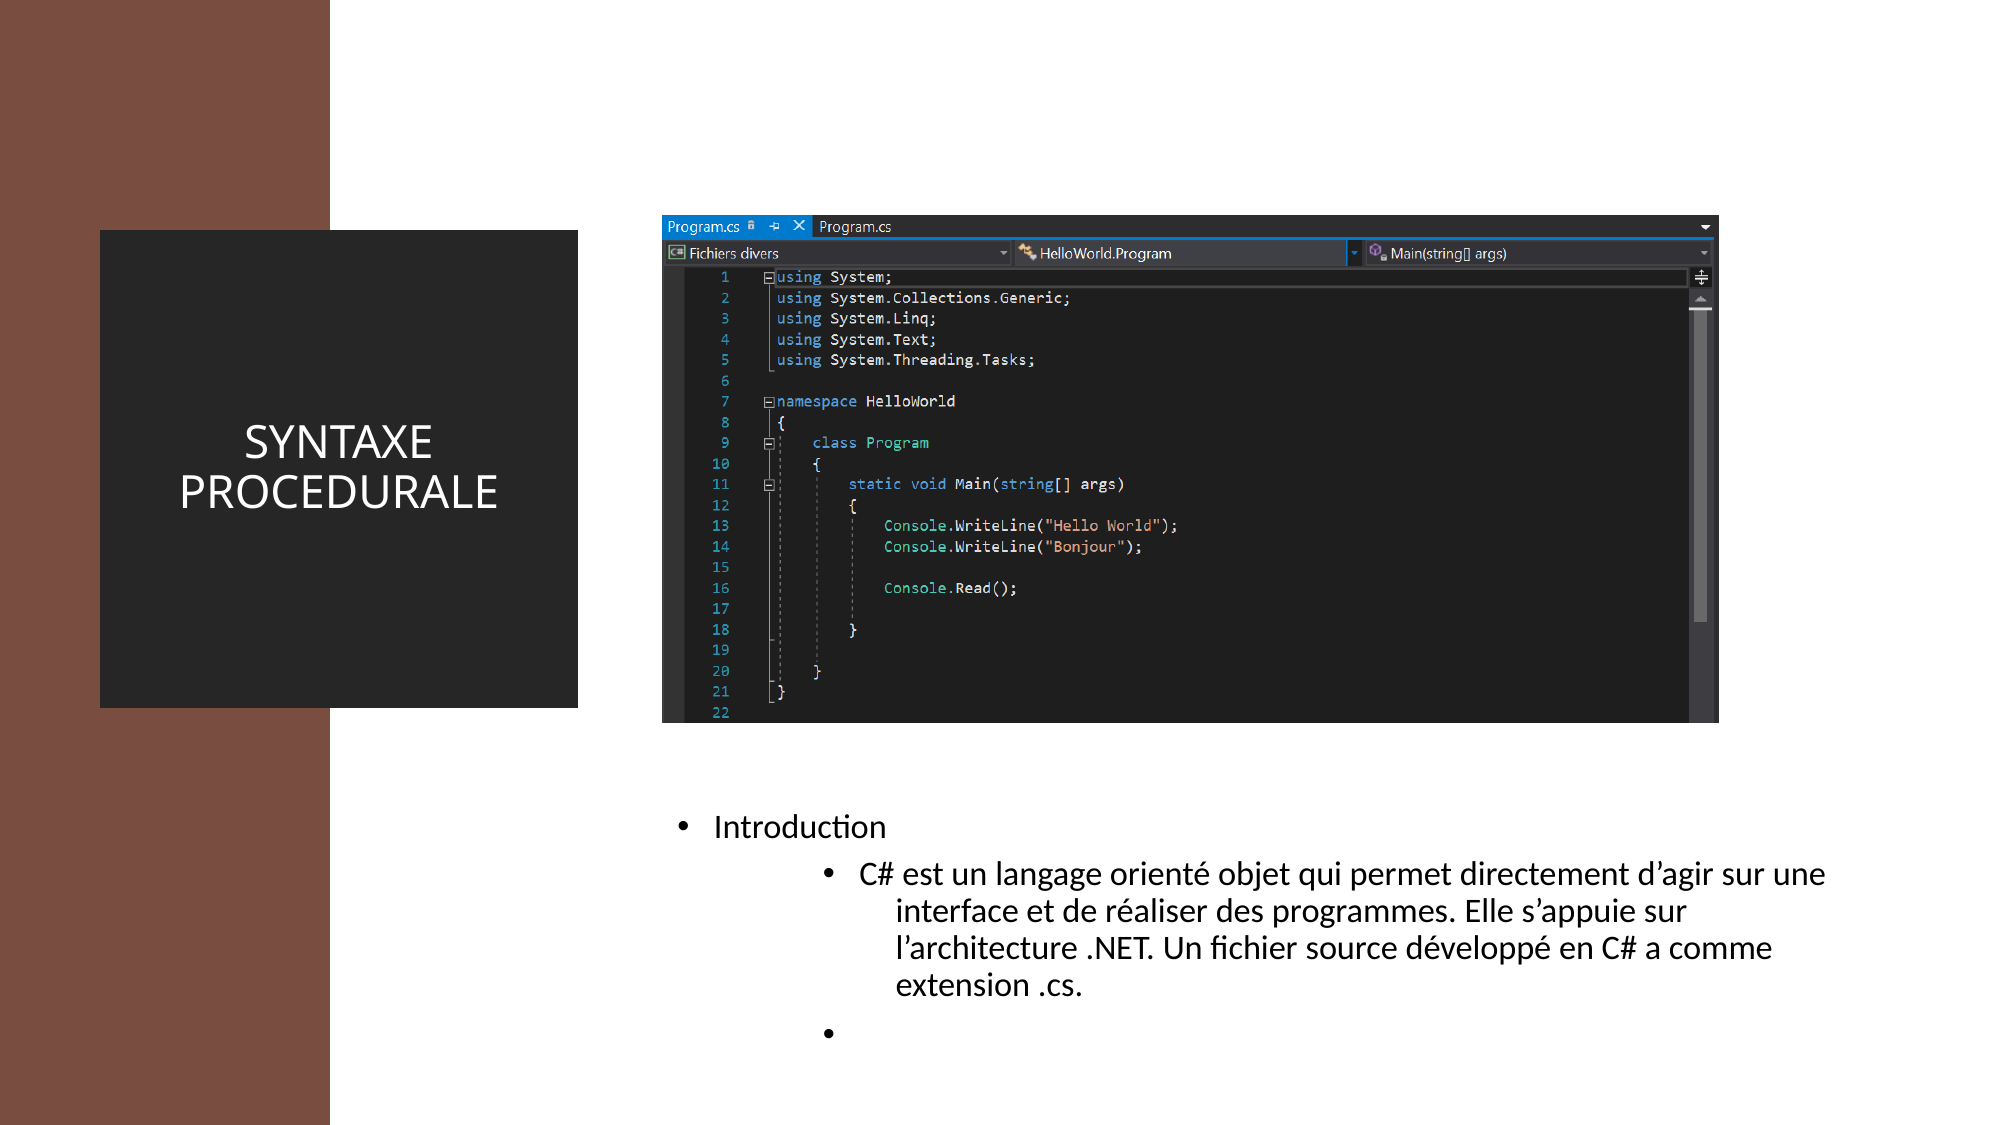

# SYNTAXE PROCEDURALE
Introduction
C# est un langage orienté objet qui permet directement d’agir sur une interface et de réaliser des programmes. Elle s’appuie sur l’architecture .NET. Un fichier source développé en C# a comme extension .cs.